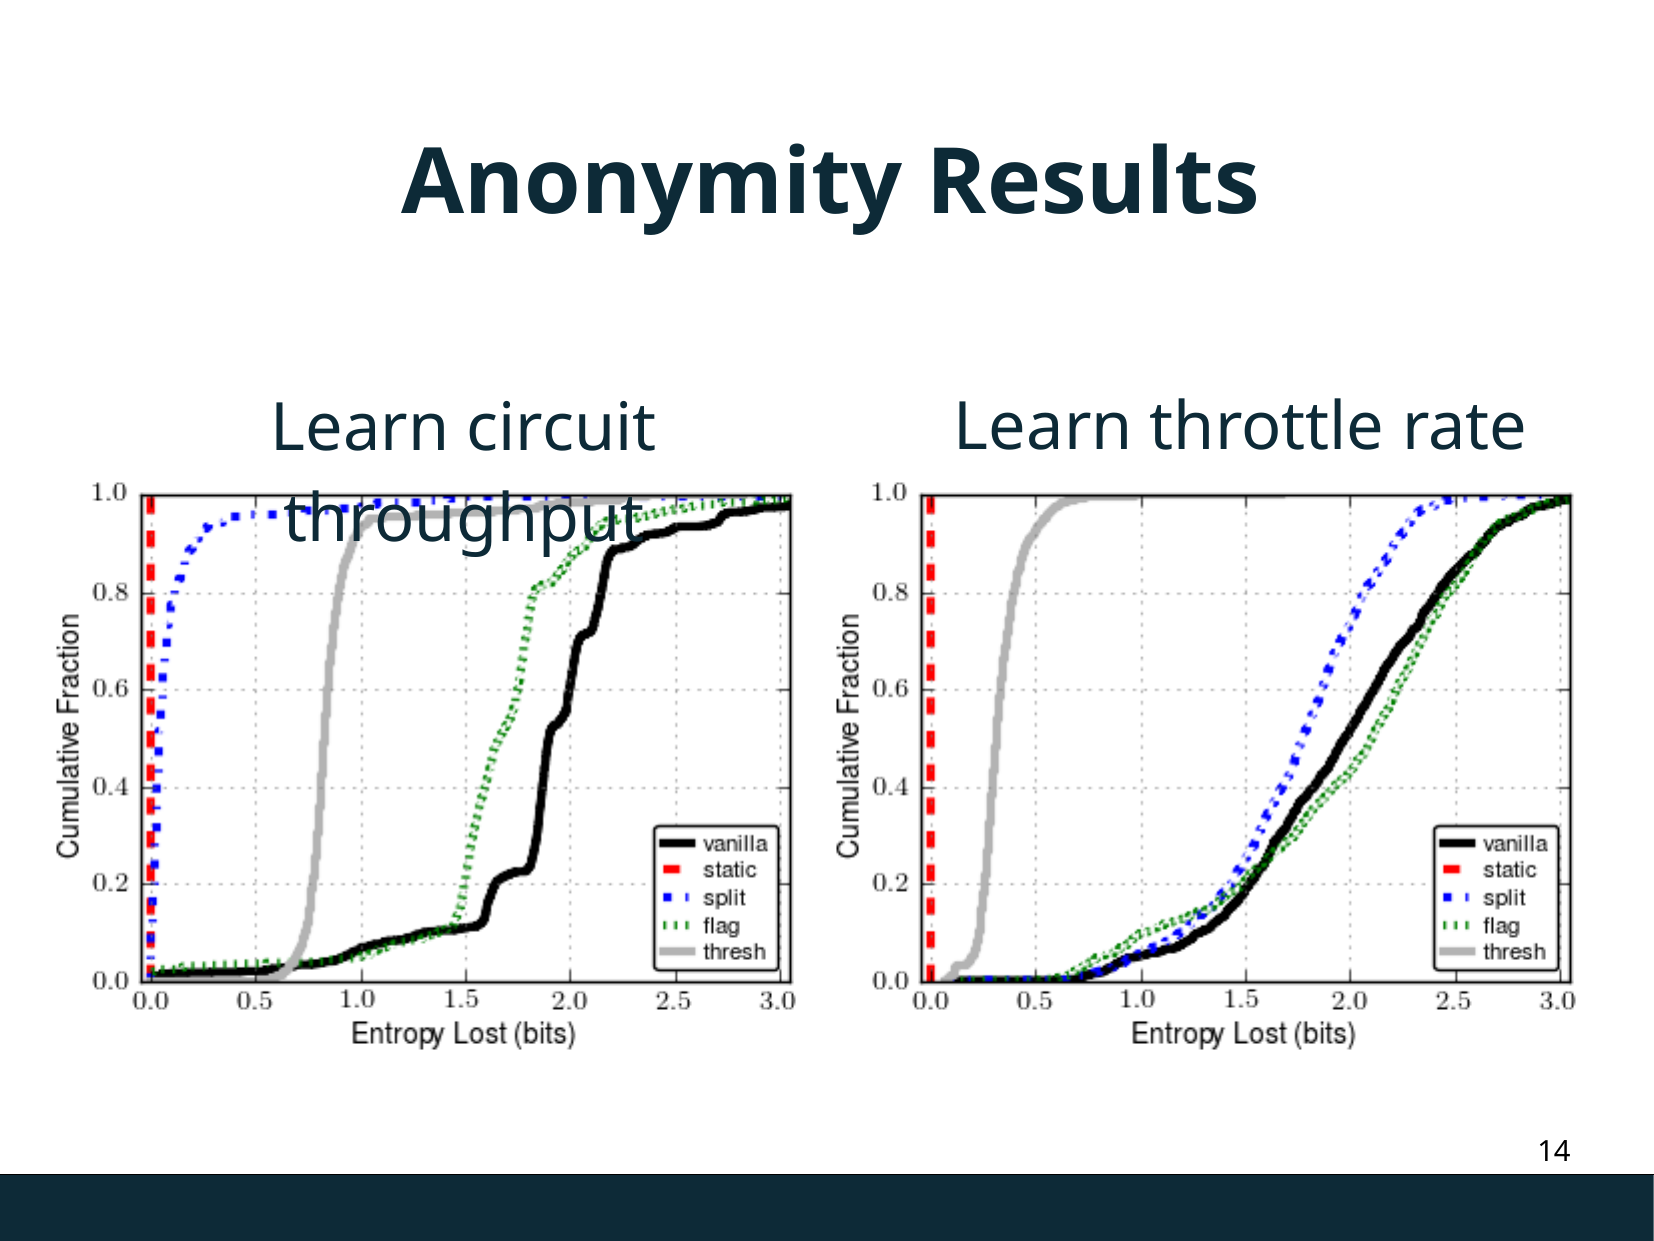

# Anonymity Results
Learn throttle rate
Learn circuit throughput
14